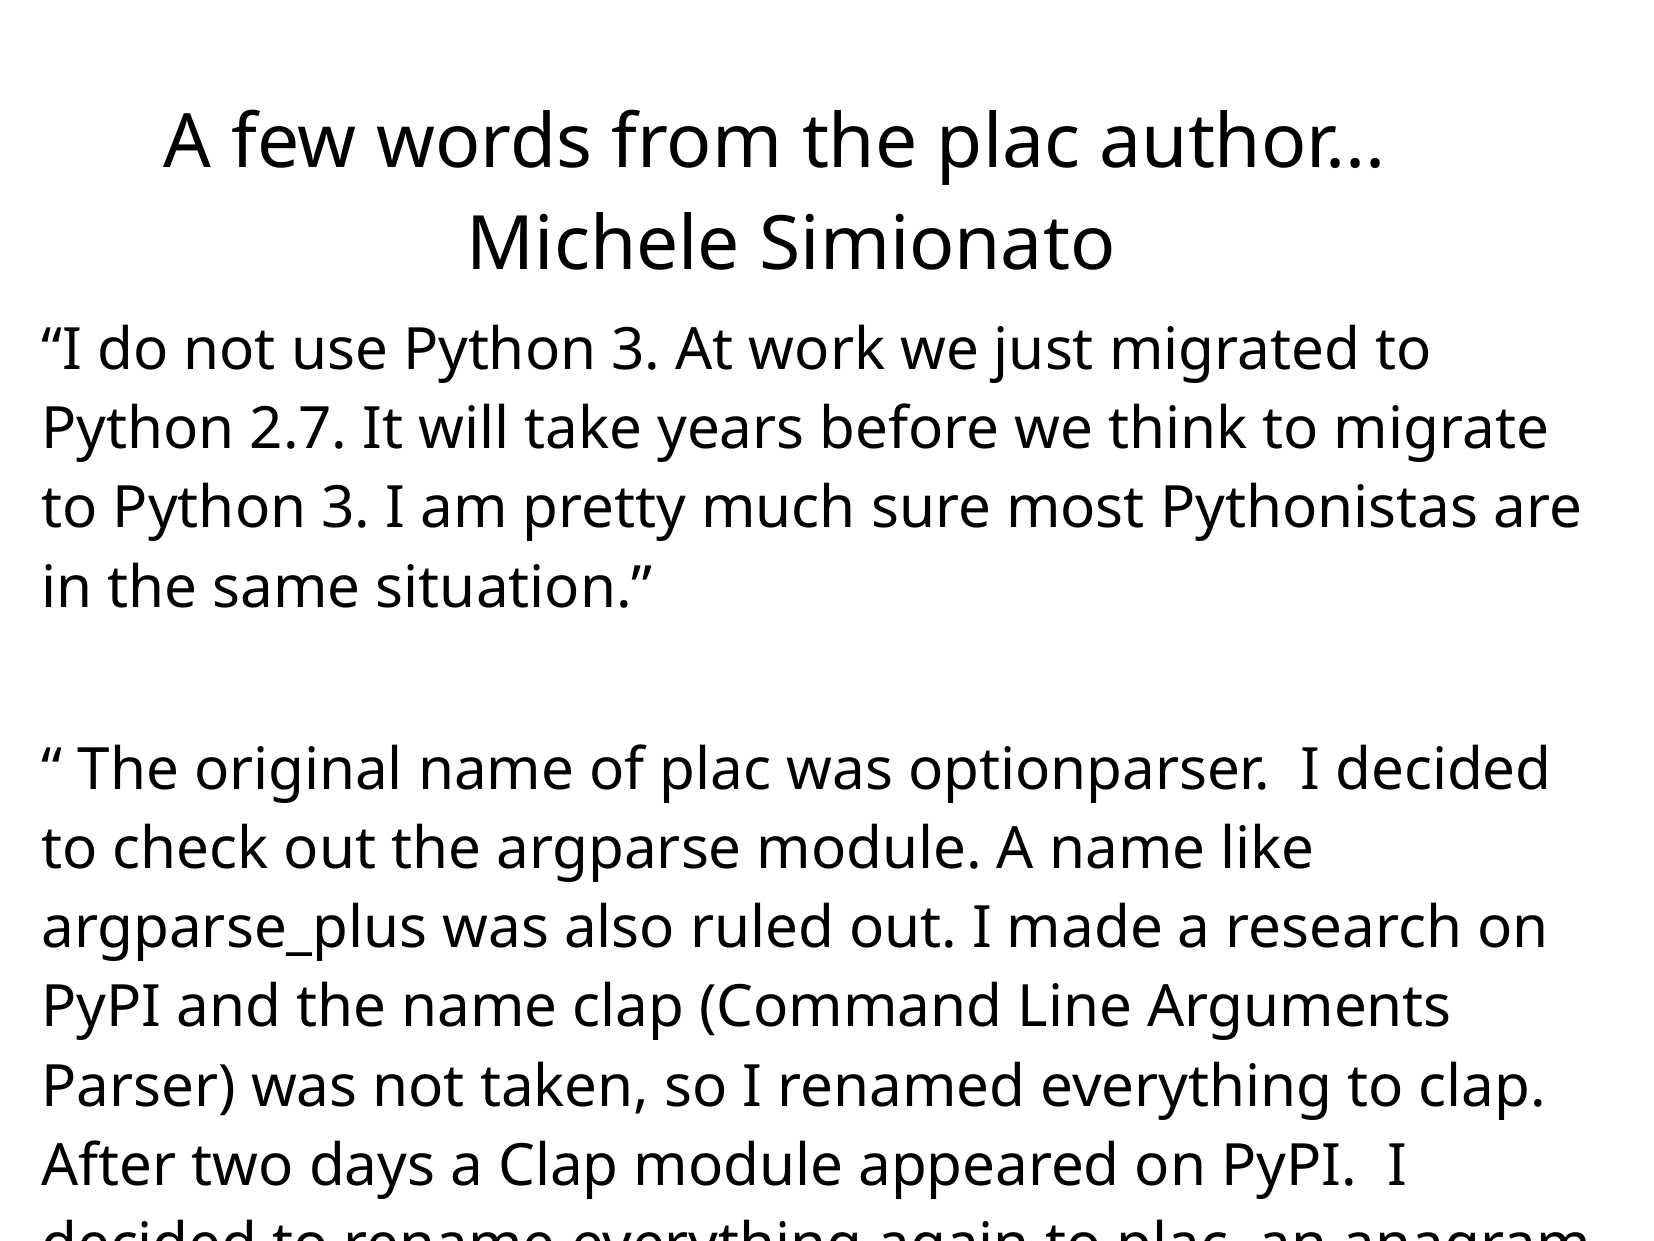

# A few words from the plac author... Michele Simionato
“I do not use Python 3. At work we just migrated to Python 2.7. It will take years before we think to migrate to Python 3. I am pretty much sure most Pythonistas are in the same situation.”
“ The original name of plac was optionparser. I decided to check out the argparse module. A name like argparse_plus was also ruled out. I made a research on PyPI and the name clap (Command Line Arguments Parser) was not taken, so I renamed everything to clap. After two days a Clap module appeared on PyPI. I decided to rename everything again to plac, an anagram of clap.”